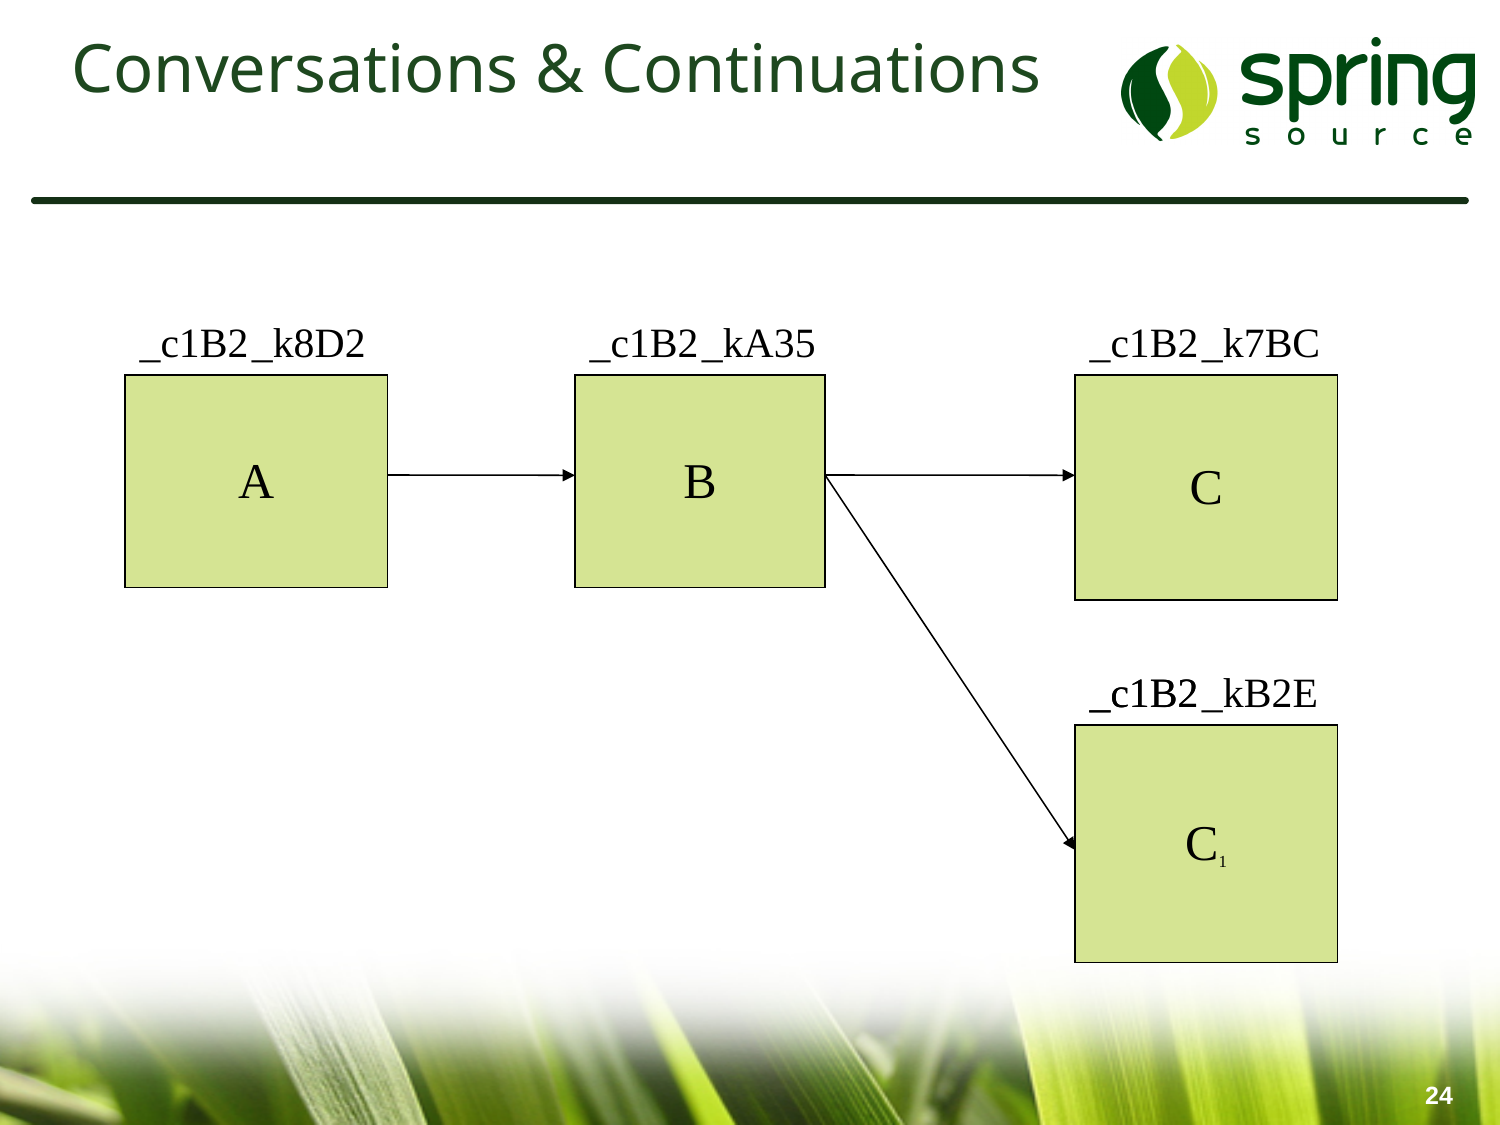

# Conversations & Continuations
_c1B2
_c1B2
_c1B2
_k8D2
_kA35
_k7BC
A
B
B
C
C
C
_c1B2
_c1B2
_kB2E
C1
C1